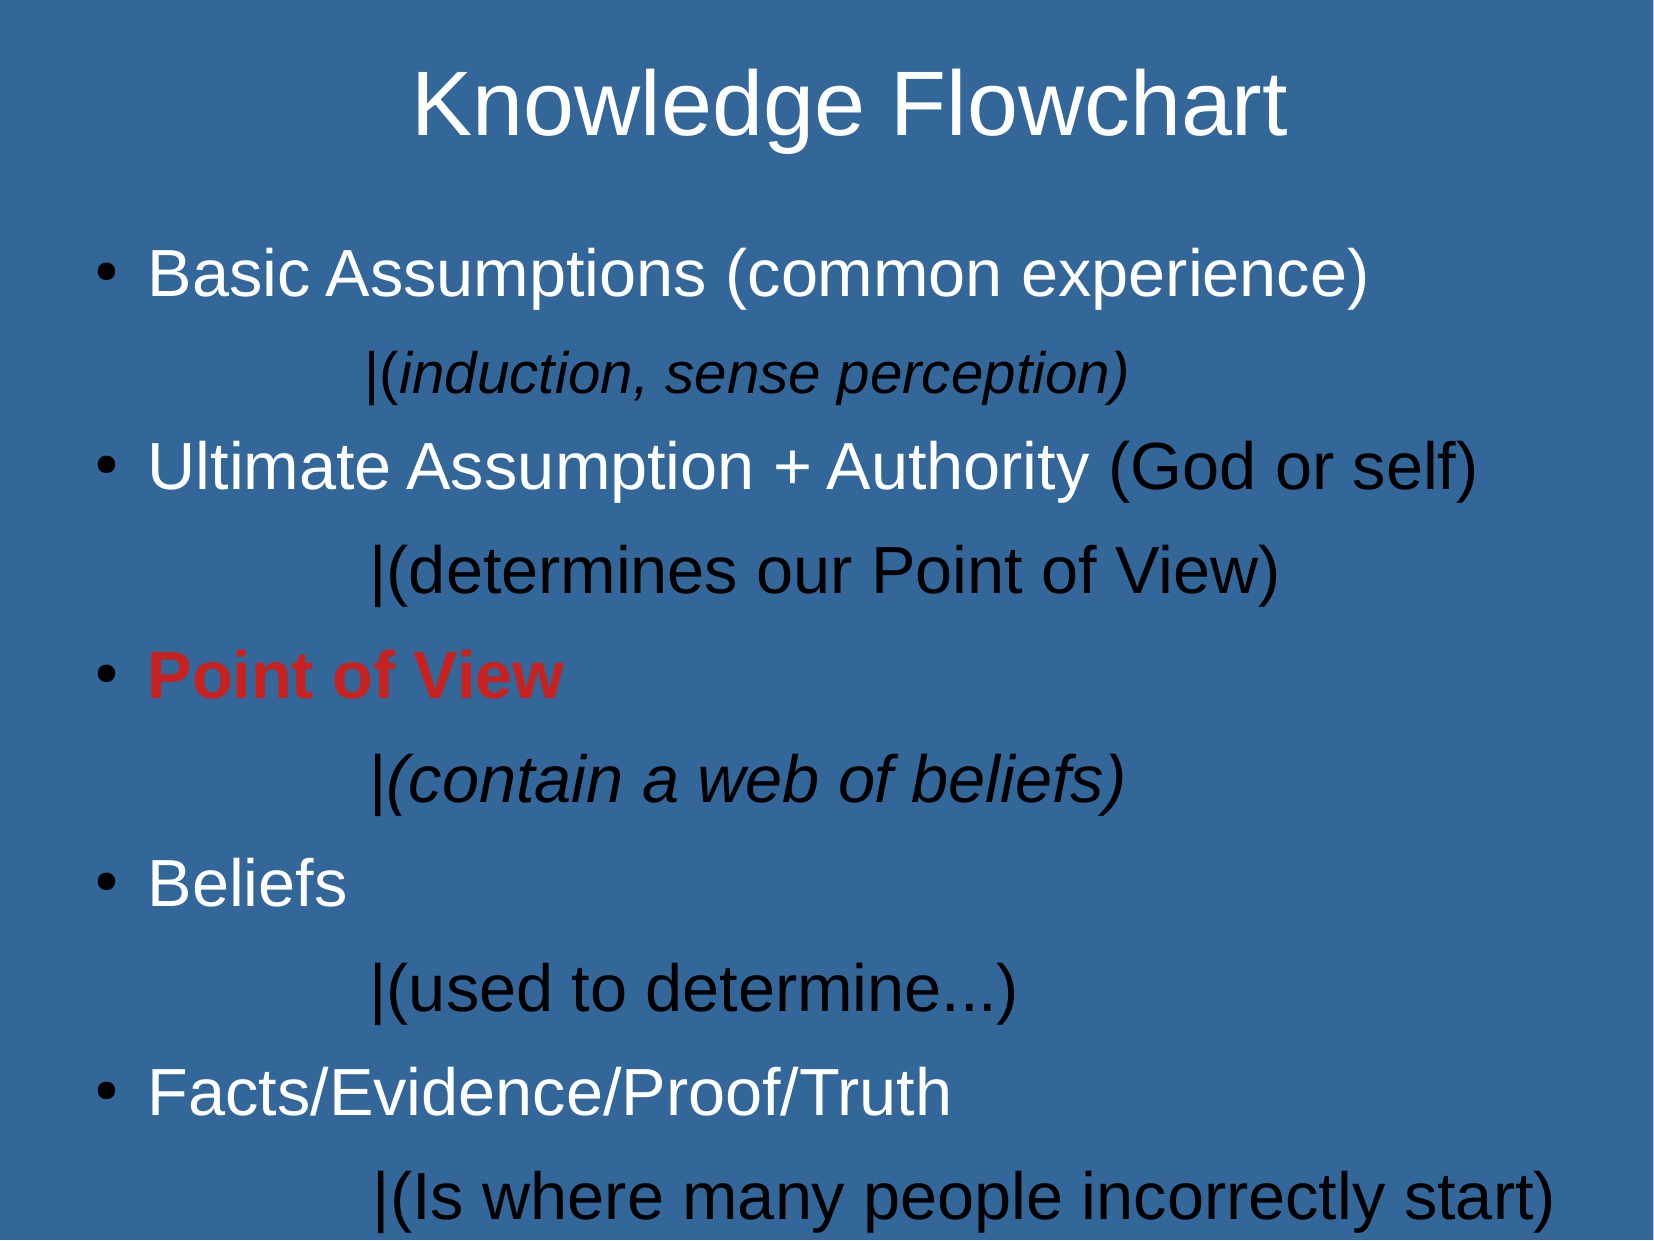

# Knowledge Flowchart
Basic Assumptions (common experience)
 |(induction, sense perception)
Ultimate Assumption + Authority (God or self)
 |(determines our Point of View)
Point of View
 |(contain a web of beliefs)
Beliefs
 |(used to determine...)
Facts/Evidence/Proof/Truth
 |(Is where many people incorrectly start)